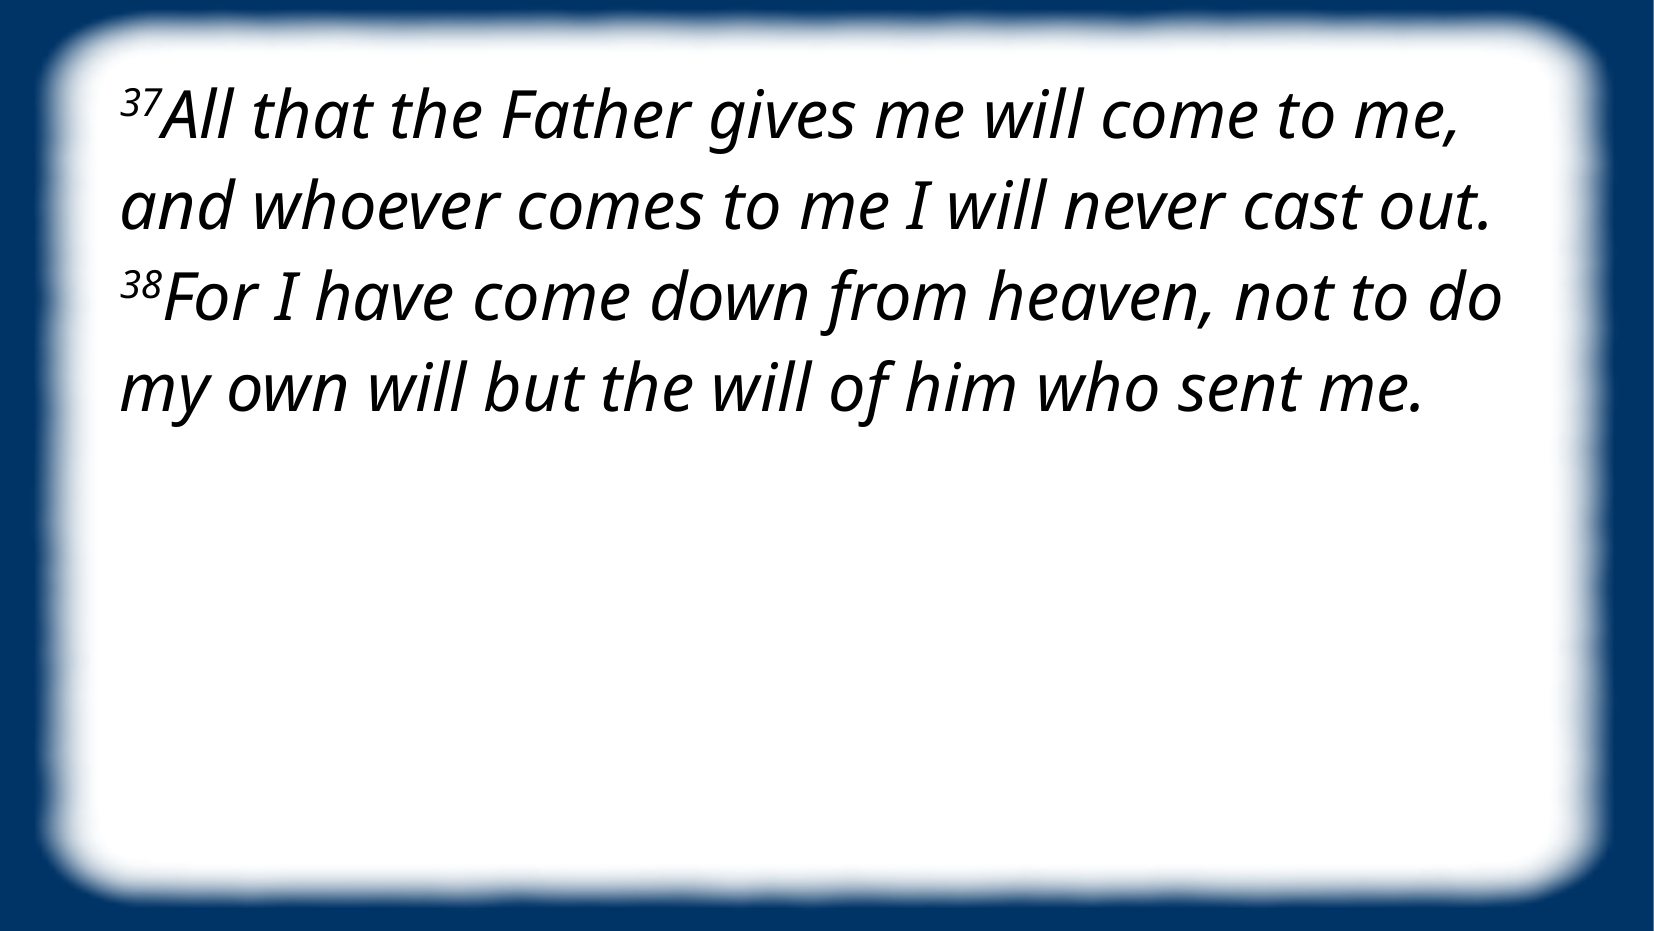

37All that the Father gives me will come to me, and whoever comes to me I will never cast out. 38For I have come down from heaven, not to do my own will but the will of him who sent me.